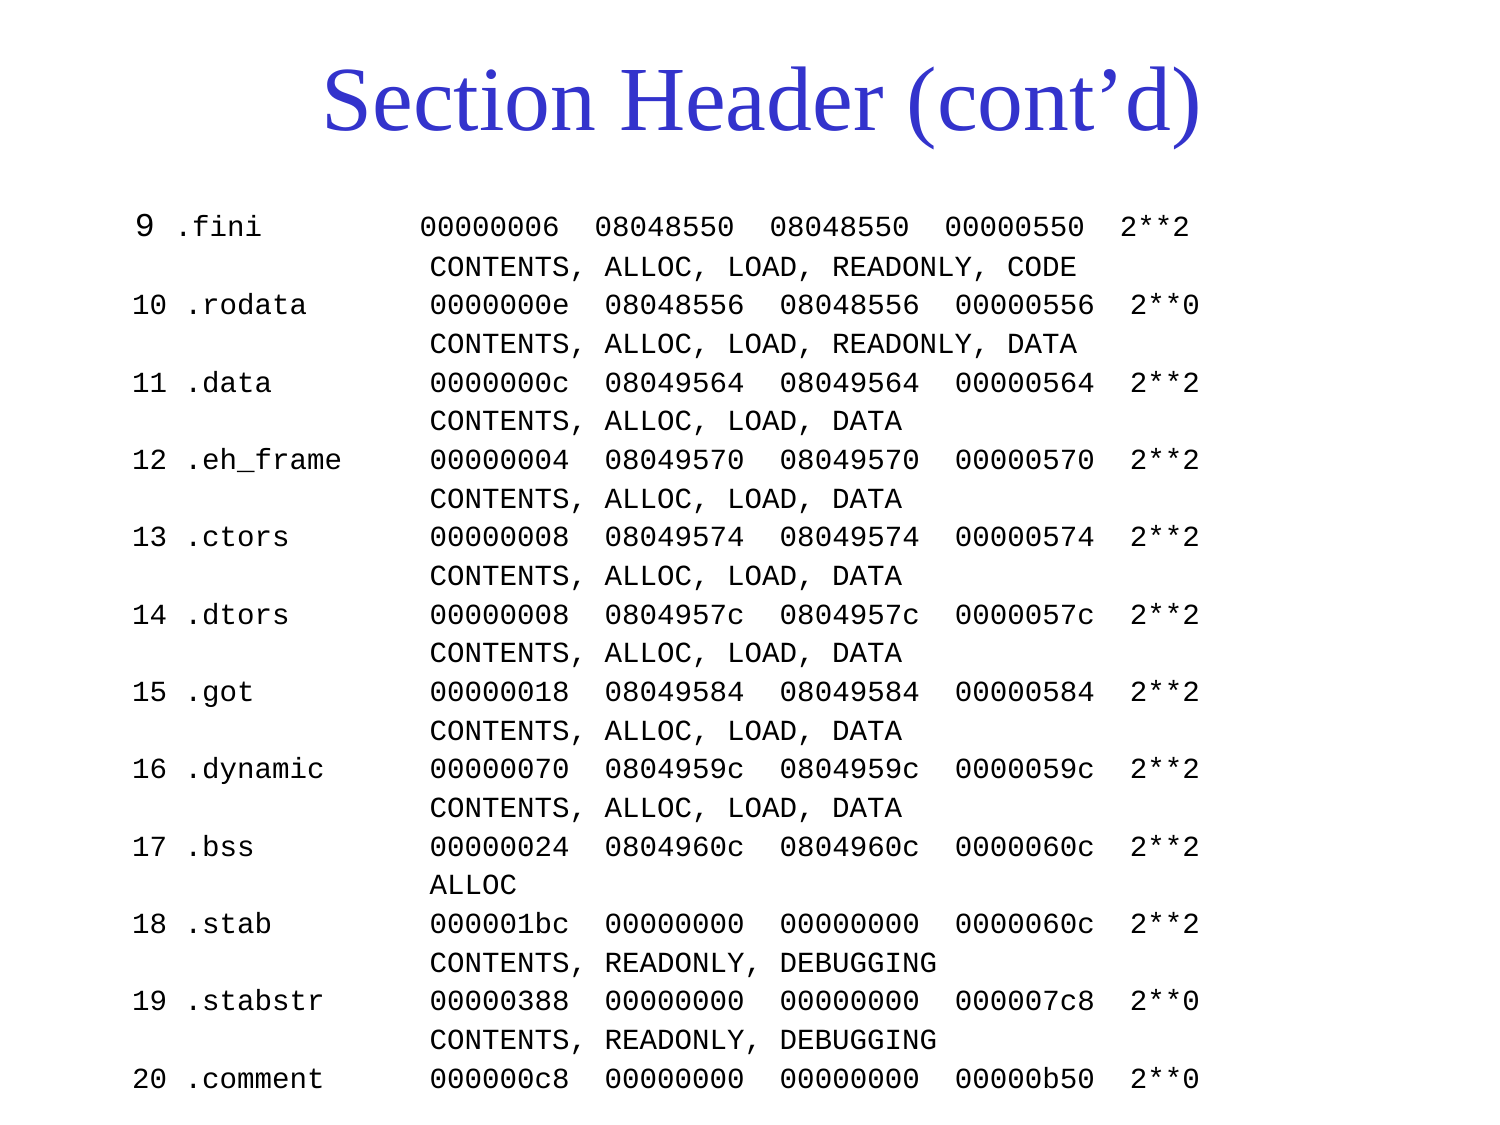

Section Header (cont’d)
 9 .fini 00000006 08048550 08048550 00000550 2**2
 CONTENTS, ALLOC, LOAD, READONLY, CODE
 10 .rodata 0000000e 08048556 08048556 00000556 2**0
 CONTENTS, ALLOC, LOAD, READONLY, DATA
 11 .data 0000000c 08049564 08049564 00000564 2**2
 CONTENTS, ALLOC, LOAD, DATA
 12 .eh_frame 00000004 08049570 08049570 00000570 2**2
 CONTENTS, ALLOC, LOAD, DATA
 13 .ctors 00000008 08049574 08049574 00000574 2**2
 CONTENTS, ALLOC, LOAD, DATA
 14 .dtors 00000008 0804957c 0804957c 0000057c 2**2
 CONTENTS, ALLOC, LOAD, DATA
 15 .got 00000018 08049584 08049584 00000584 2**2
 CONTENTS, ALLOC, LOAD, DATA
 16 .dynamic 00000070 0804959c 0804959c 0000059c 2**2
 CONTENTS, ALLOC, LOAD, DATA
 17 .bss 00000024 0804960c 0804960c 0000060c 2**2
 ALLOC
 18 .stab 000001bc 00000000 00000000 0000060c 2**2
 CONTENTS, READONLY, DEBUGGING
 19 .stabstr 00000388 00000000 00000000 000007c8 2**0
 CONTENTS, READONLY, DEBUGGING
 20 .comment 000000c8 00000000 00000000 00000b50 2**0